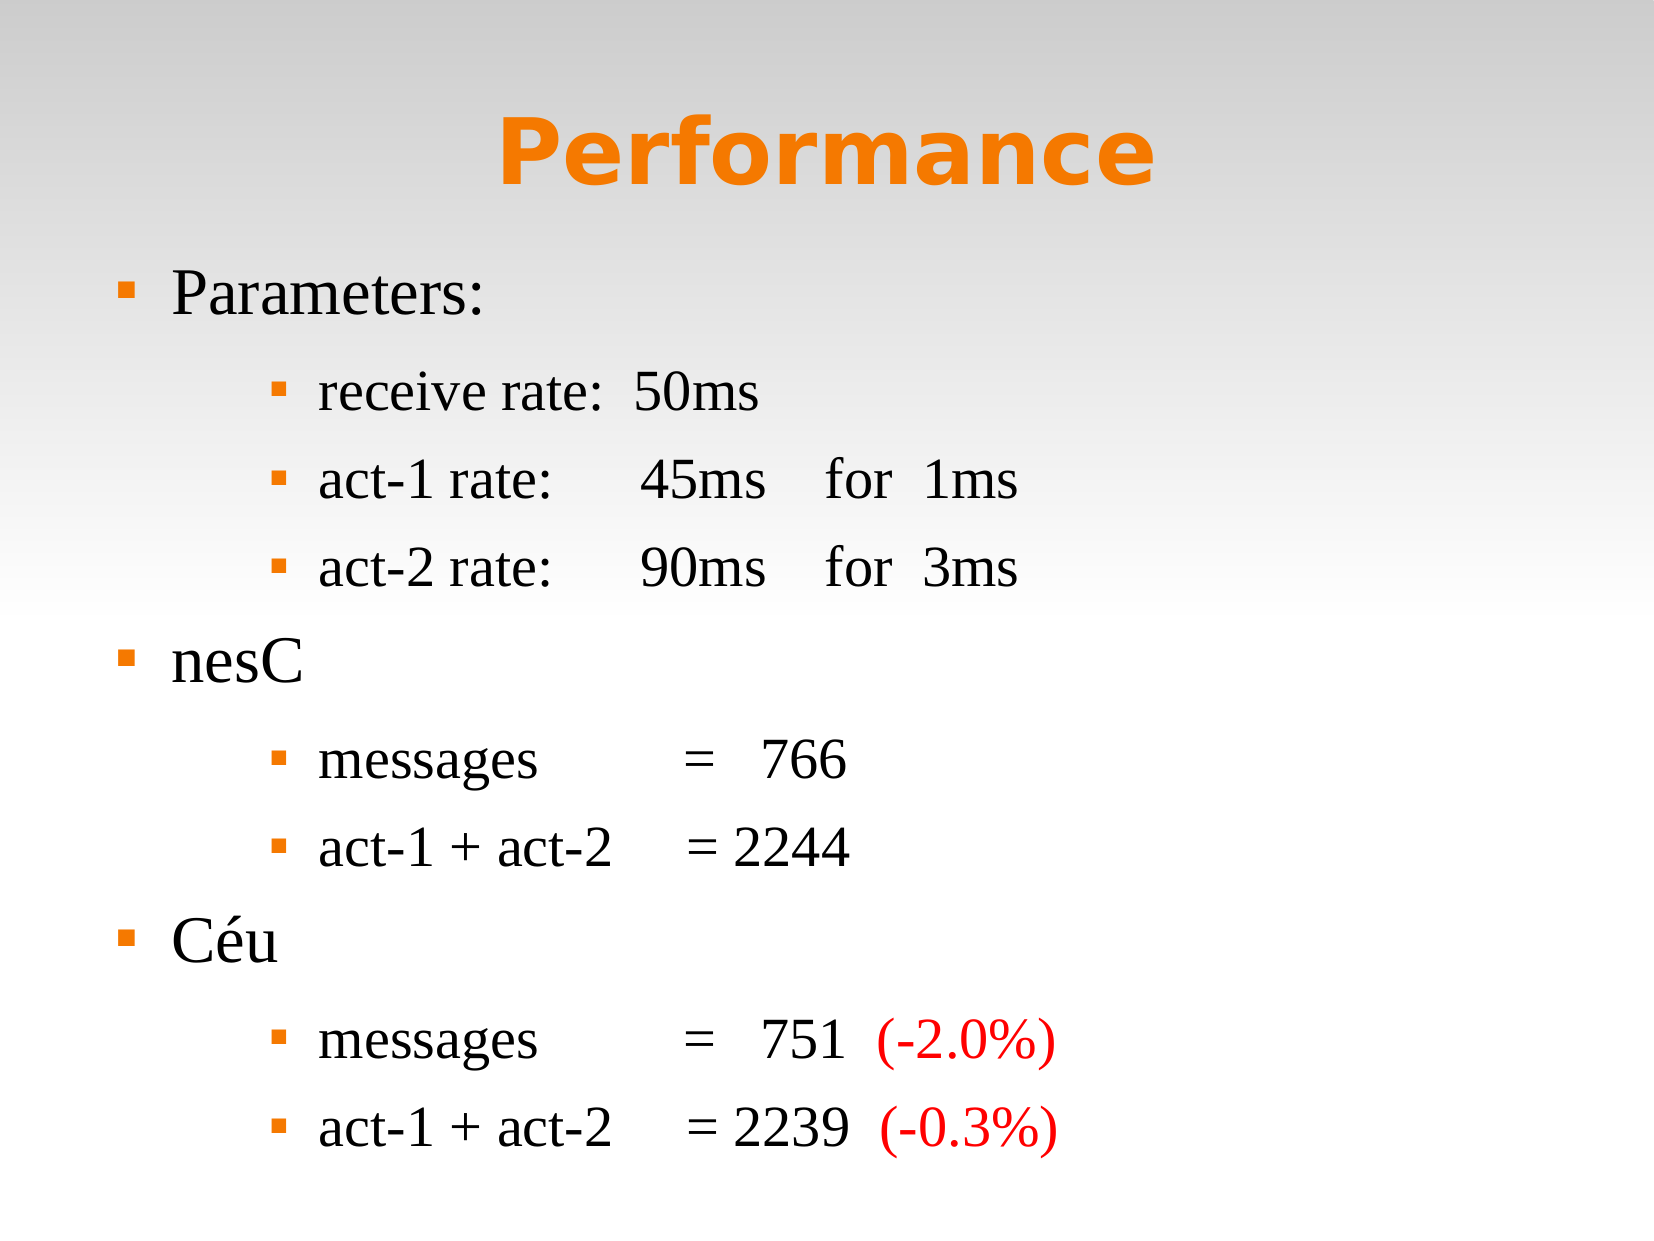

# Performance
Parameters:
receive rate: 50ms
act-1 rate: 45ms for 1ms
act-2 rate: 90ms for 3ms
nesC
messages = 766
act-1 + act-2 = 2244
Céu
messages = 751 (-2.0%)
act-1 + act-2 = 2239 (-0.3%)